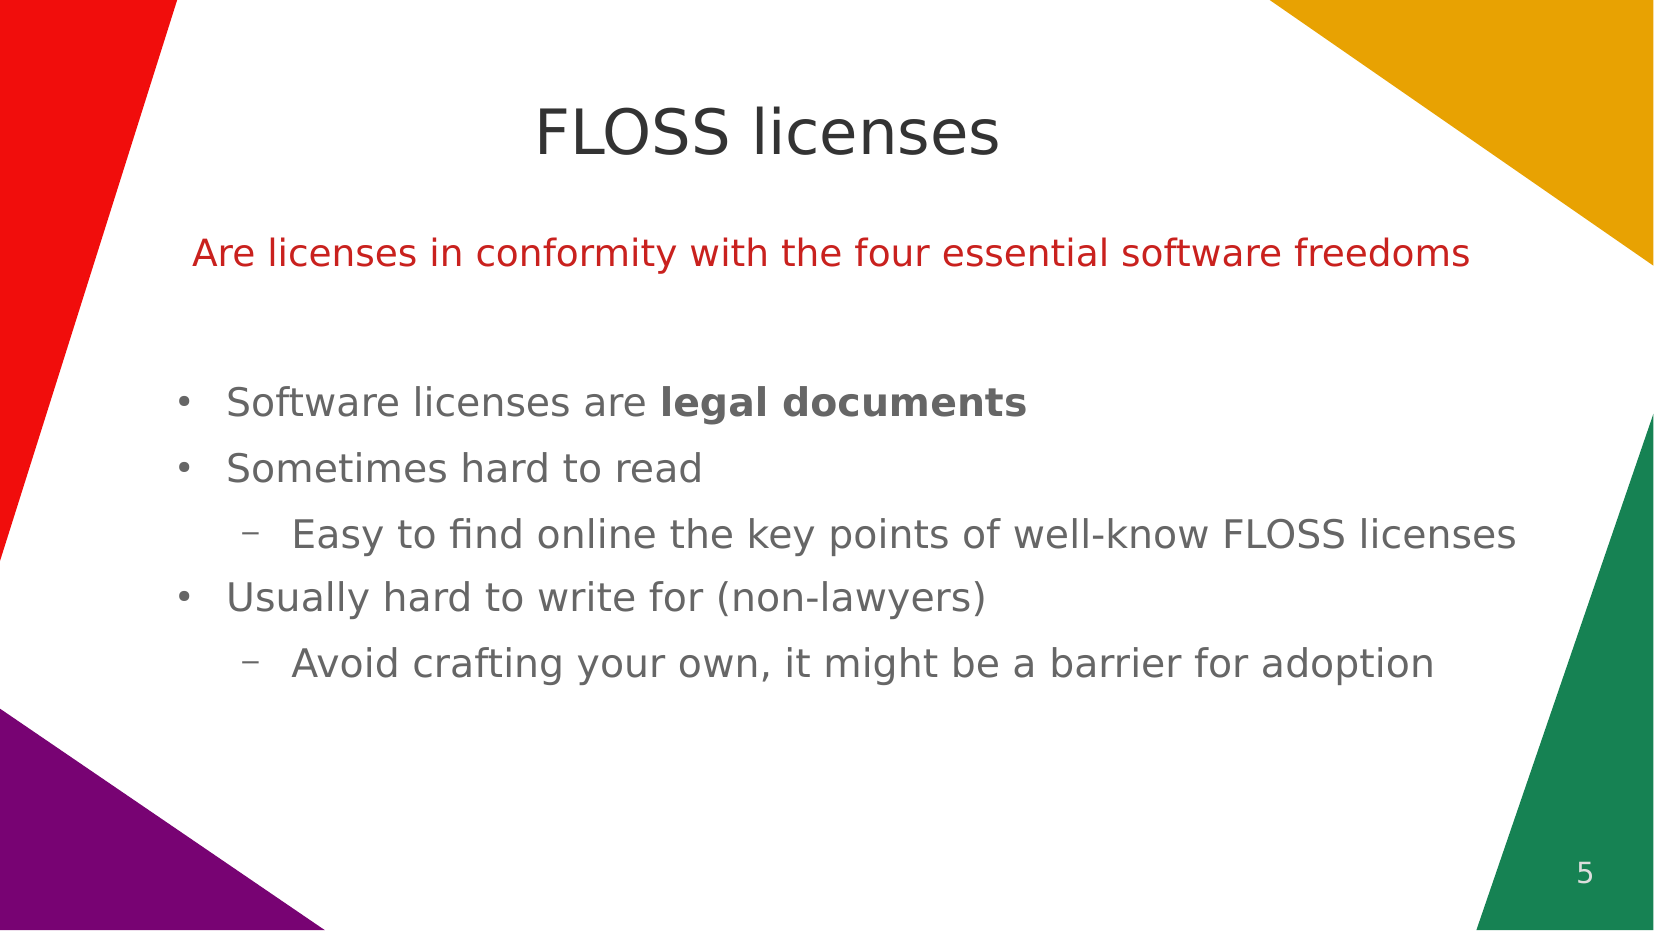

# FLOSS licenses
Are licenses in conformity with the four essential software freedoms
Software licenses are legal documents
Sometimes hard to read
Easy to find online the key points of well-know FLOSS licenses
Usually hard to write for (non-lawyers)
Avoid crafting your own, it might be a barrier for adoption
5